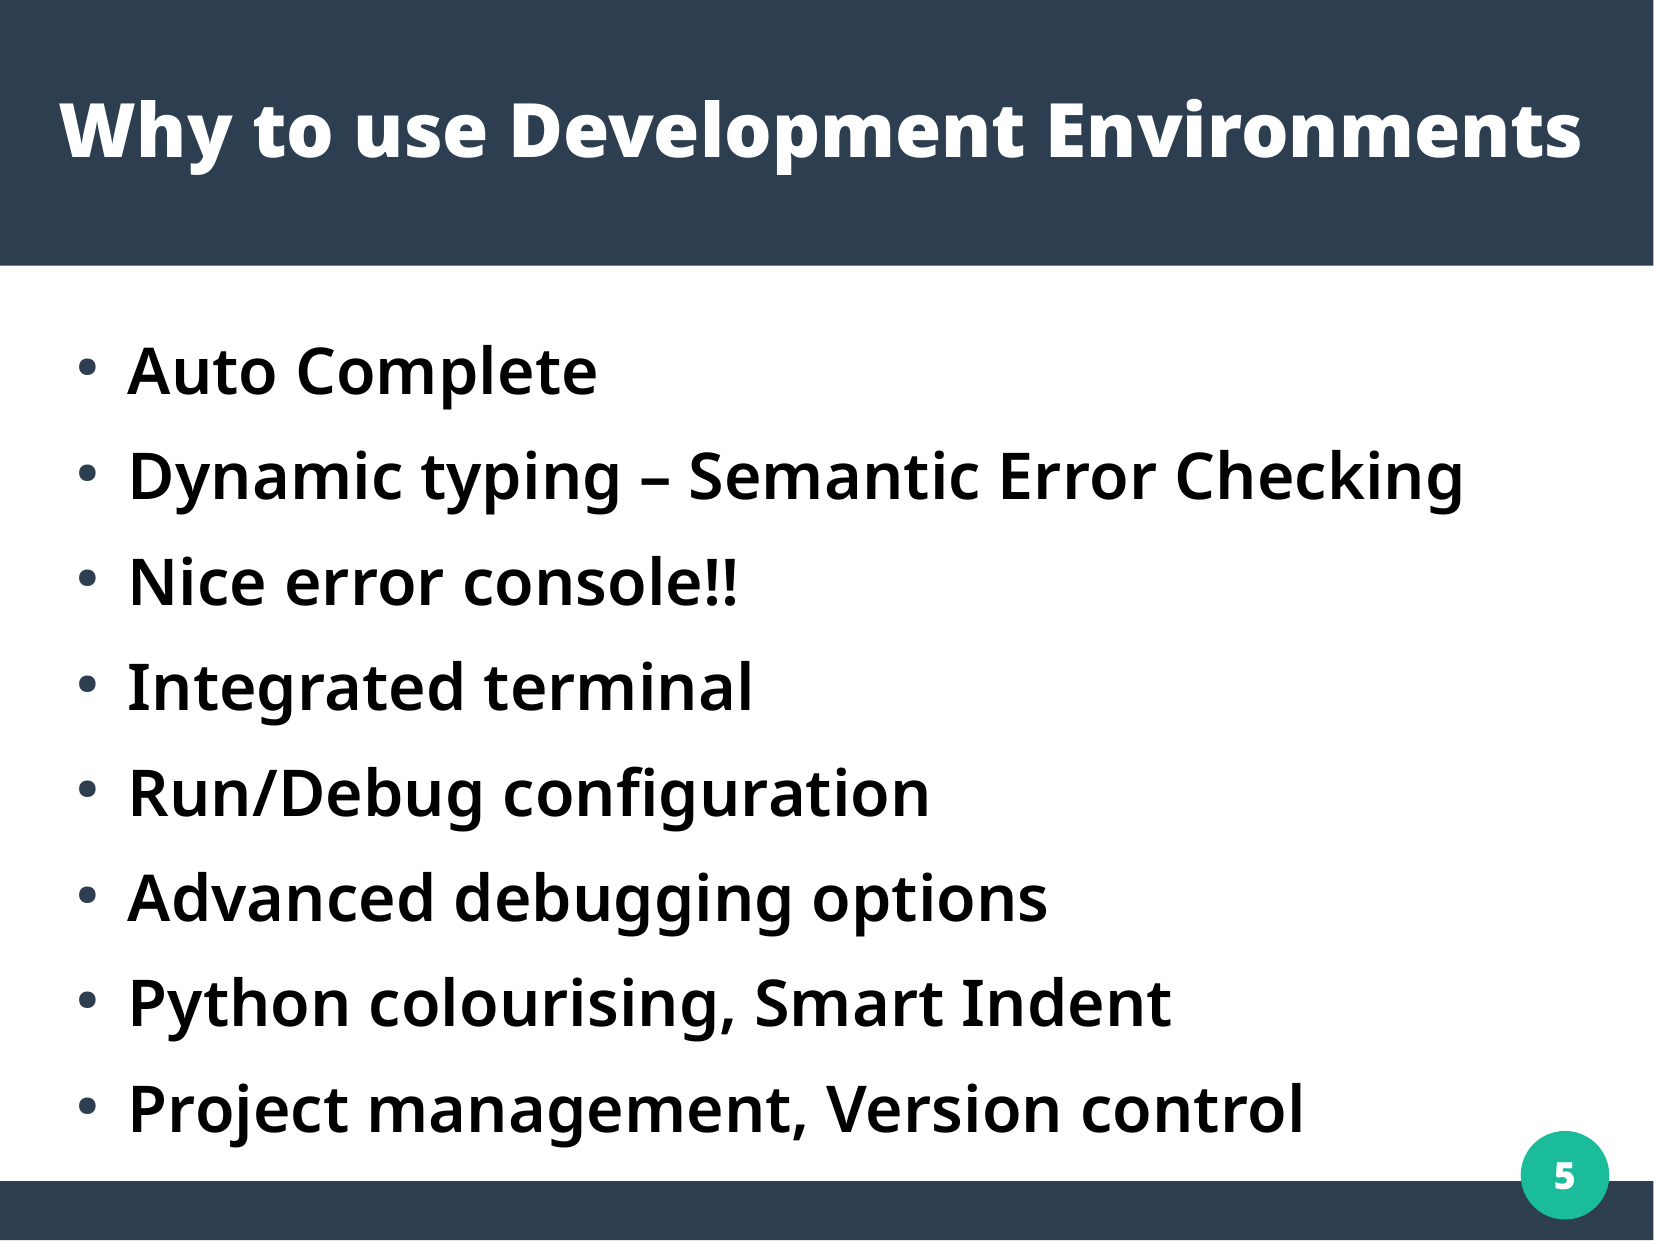

# Why to use Development Environments
Auto Complete
Dynamic typing – Semantic Error Checking
Nice error console!!
Integrated terminal
Run/Debug configuration
Advanced debugging options
Python colourising, Smart Indent
Project management, Version control
5